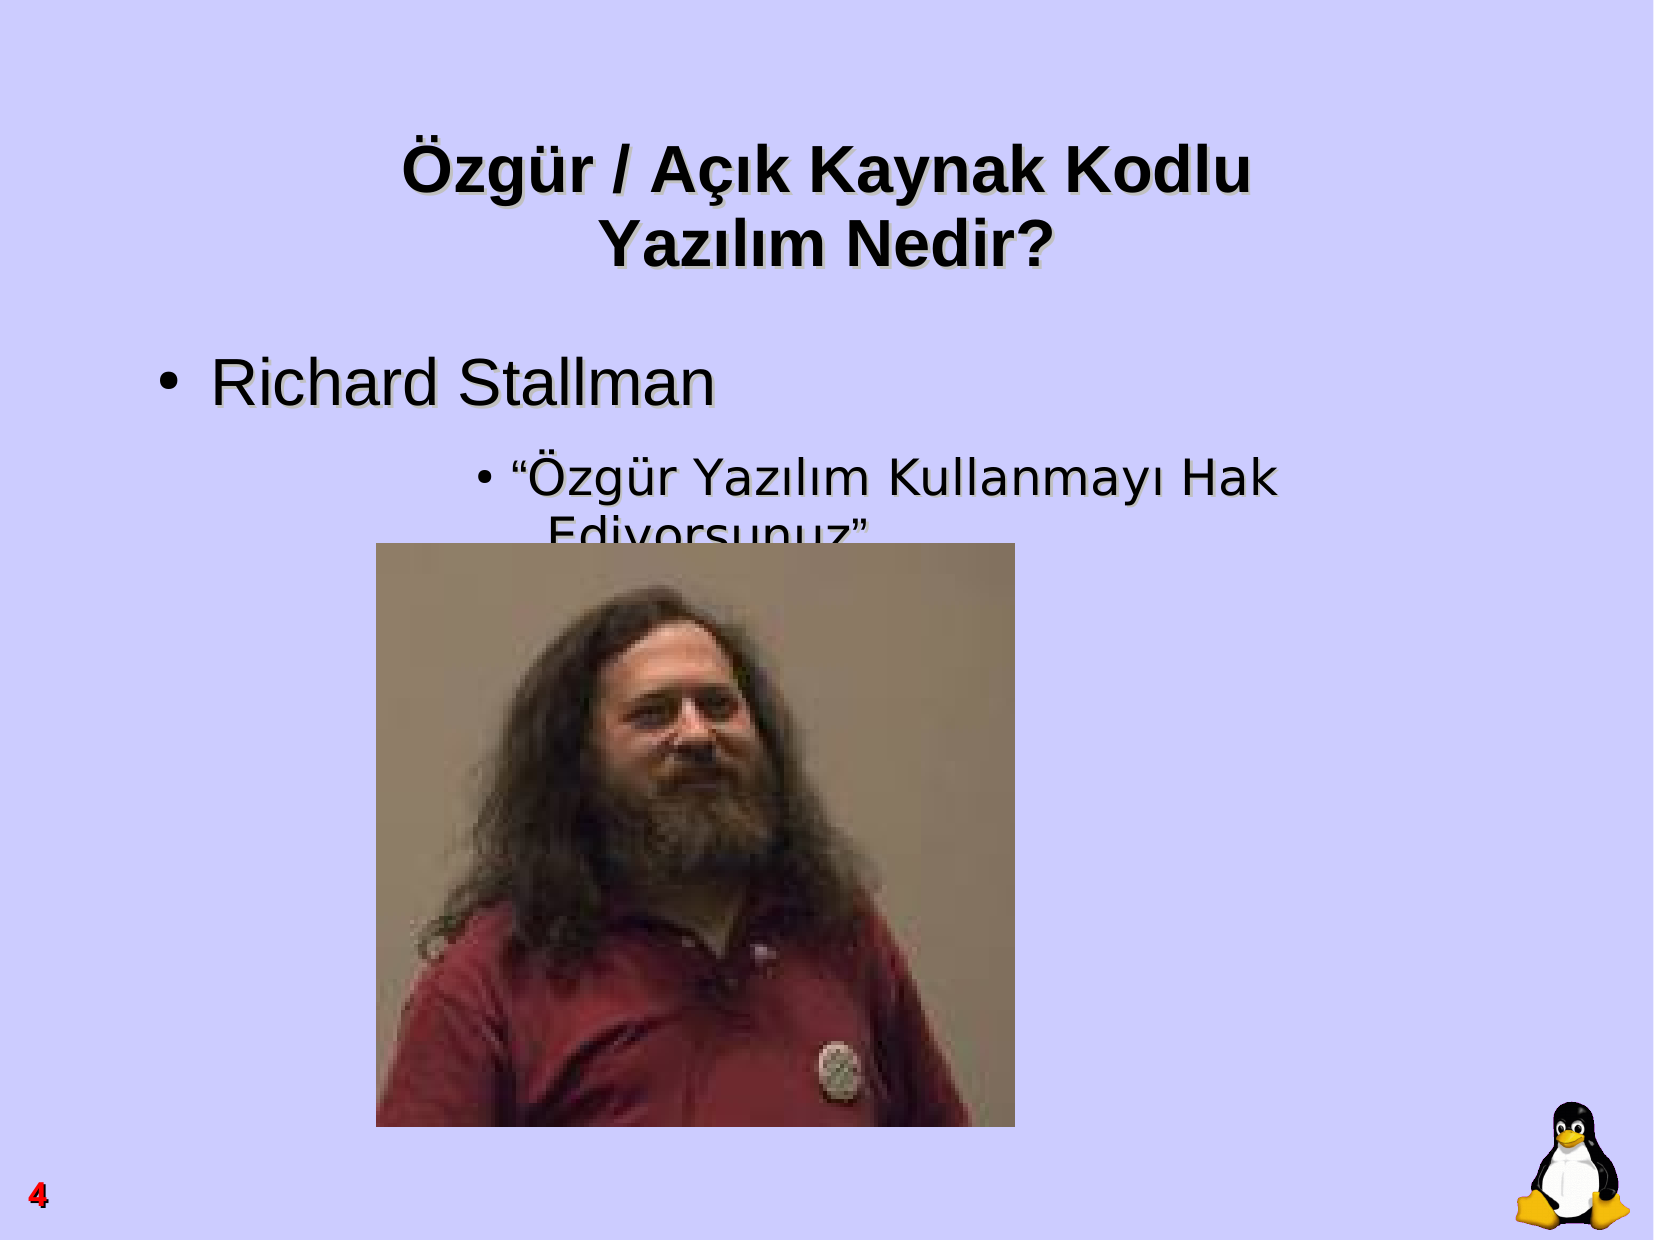

# Özgür / Açık Kaynak Kodlu Yazılım Nedir?
Richard Stallman
“Özgür Yazılım Kullanmayı Hak Ediyorsunuz”